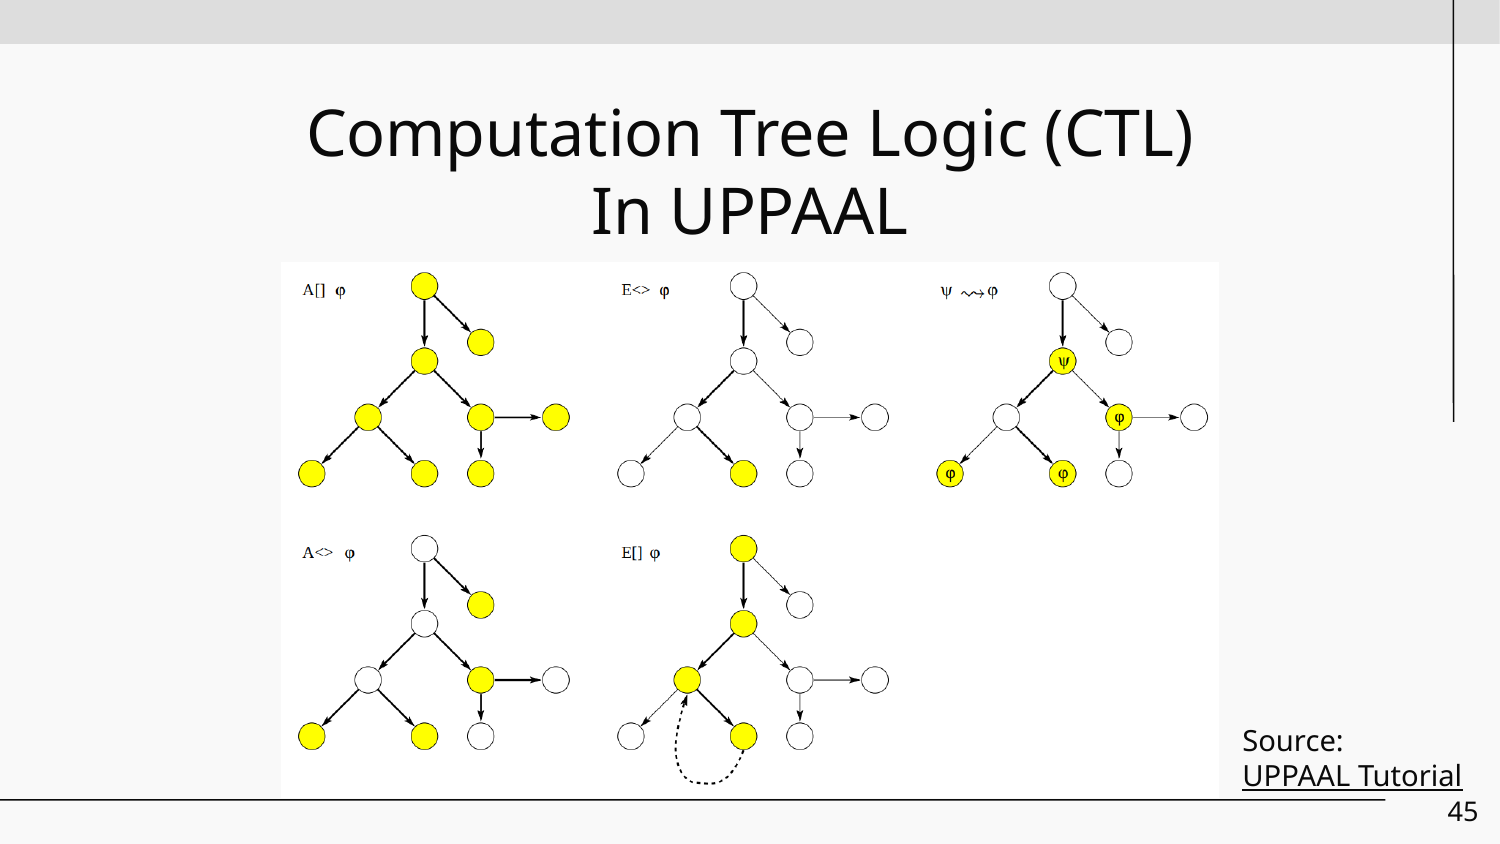

# Computation Tree Logic (CTL) In UPPAAL
Source: UPPAAL Tutorial